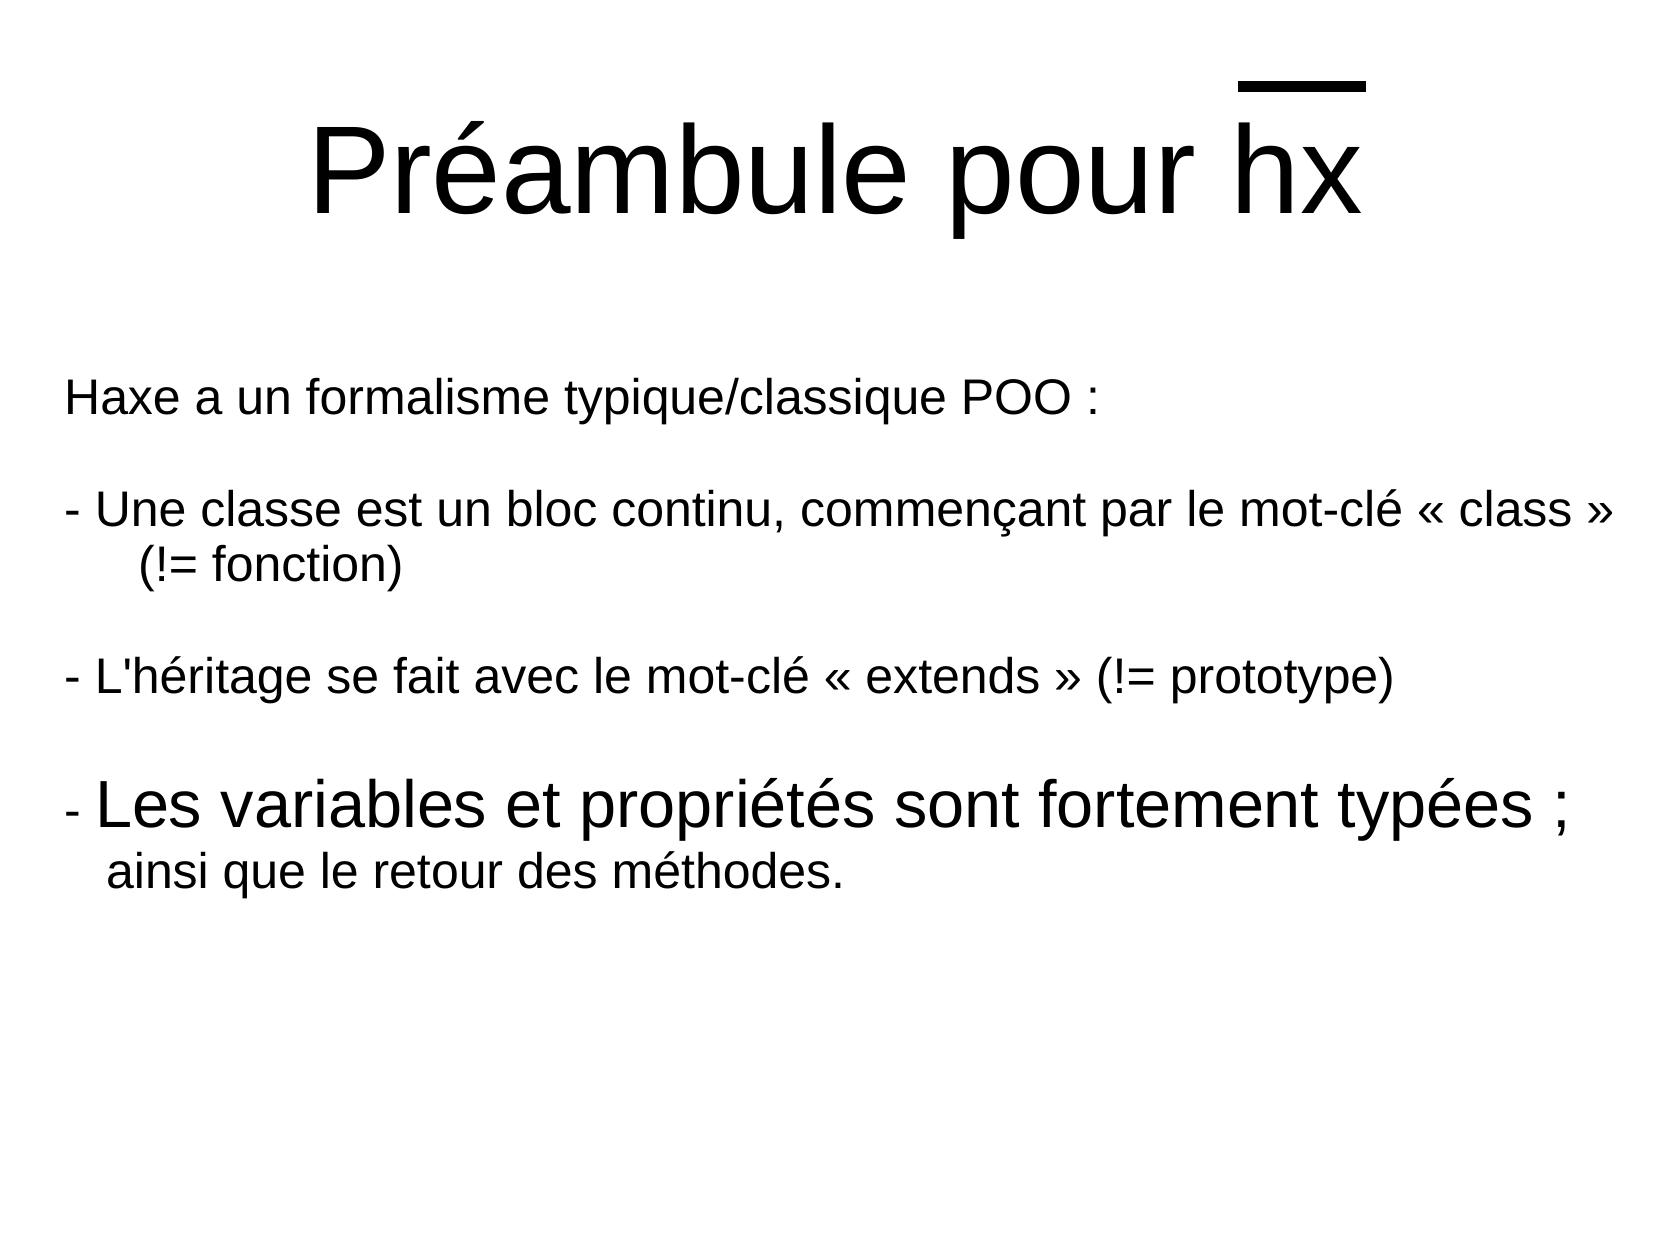

Préambule pour hx
Haxe a un formalisme typique/classique POO :
- Une classe est un bloc continu, commençant par le mot-clé « class »
	(!= fonction)
- L'héritage se fait avec le mot-clé « extends » (!= prototype)
- Les variables et propriétés sont fortement typées ;
 ainsi que le retour des méthodes.